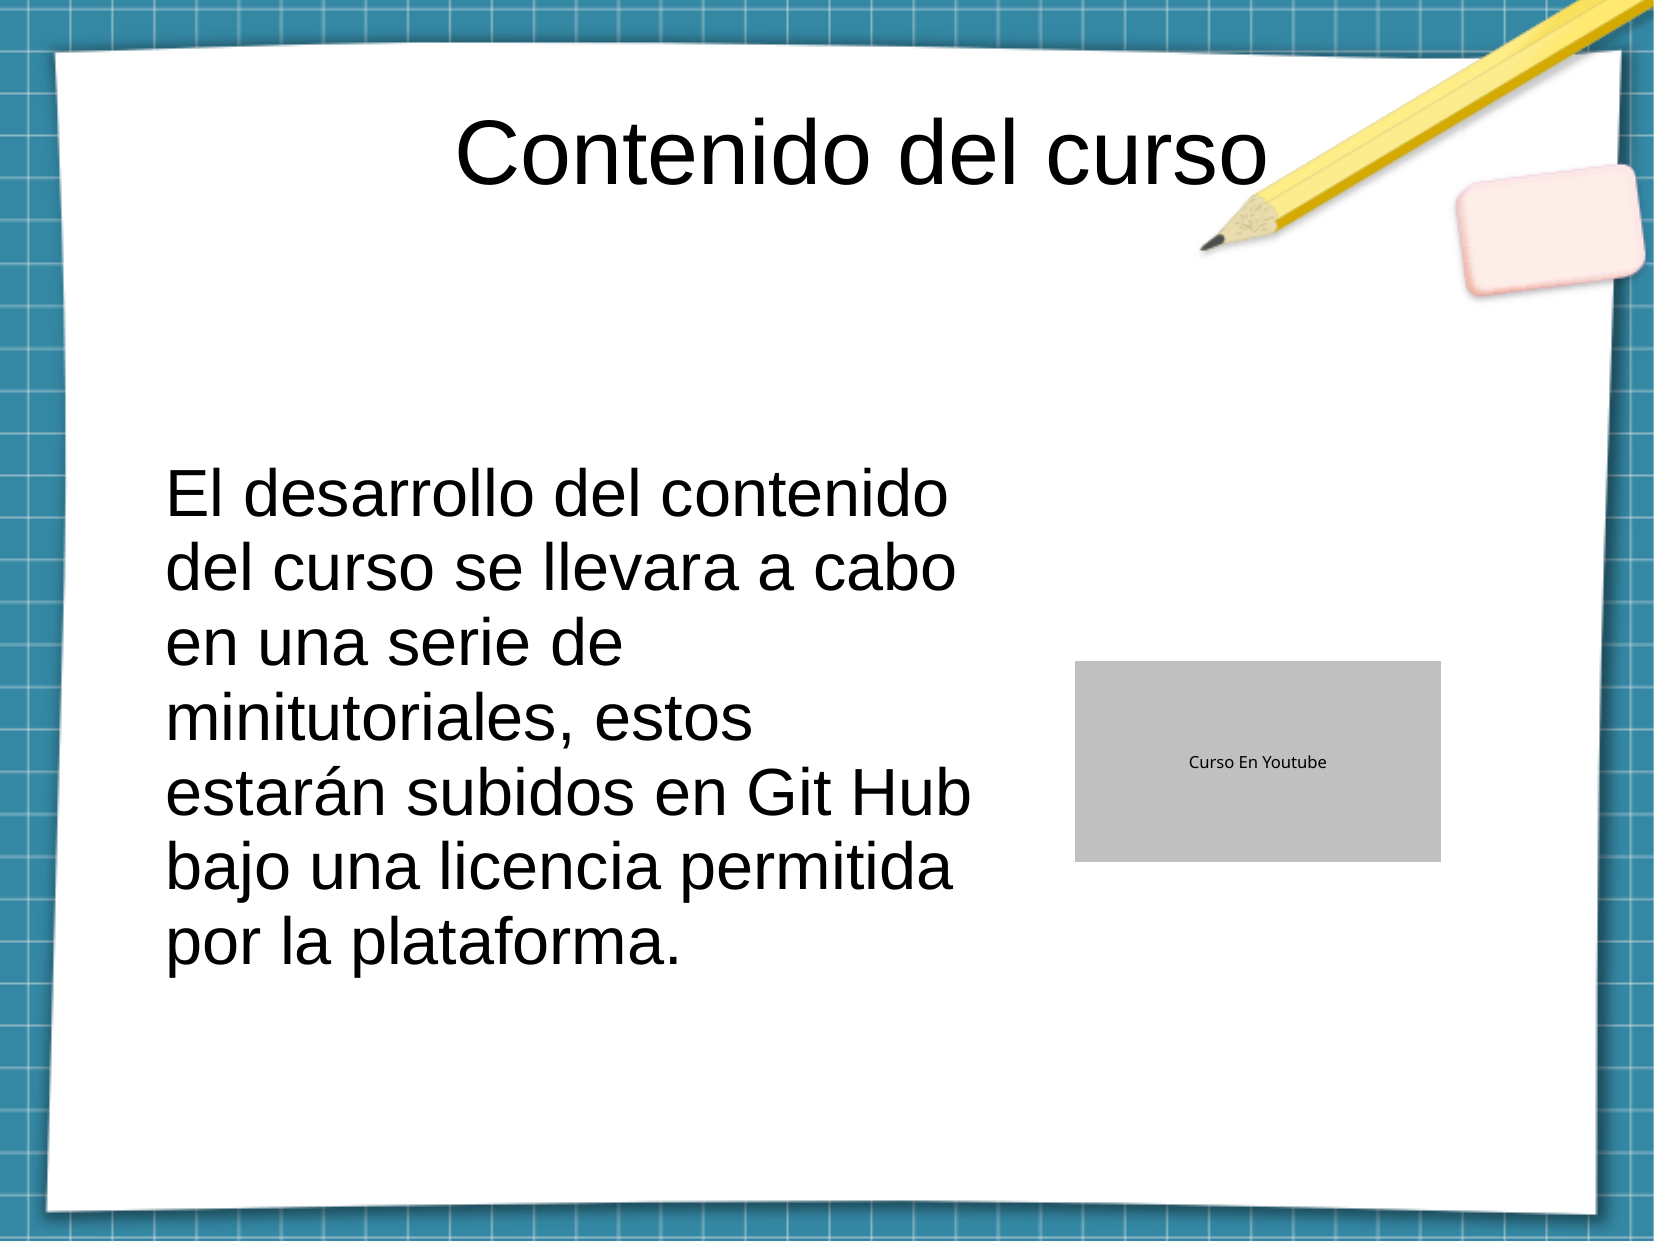

# Contenido del curso
El desarrollo del contenido del curso se llevara a cabo en una serie de minitutoriales, estos estarán subidos en Git Hub bajo una licencia permitida por la plataforma.